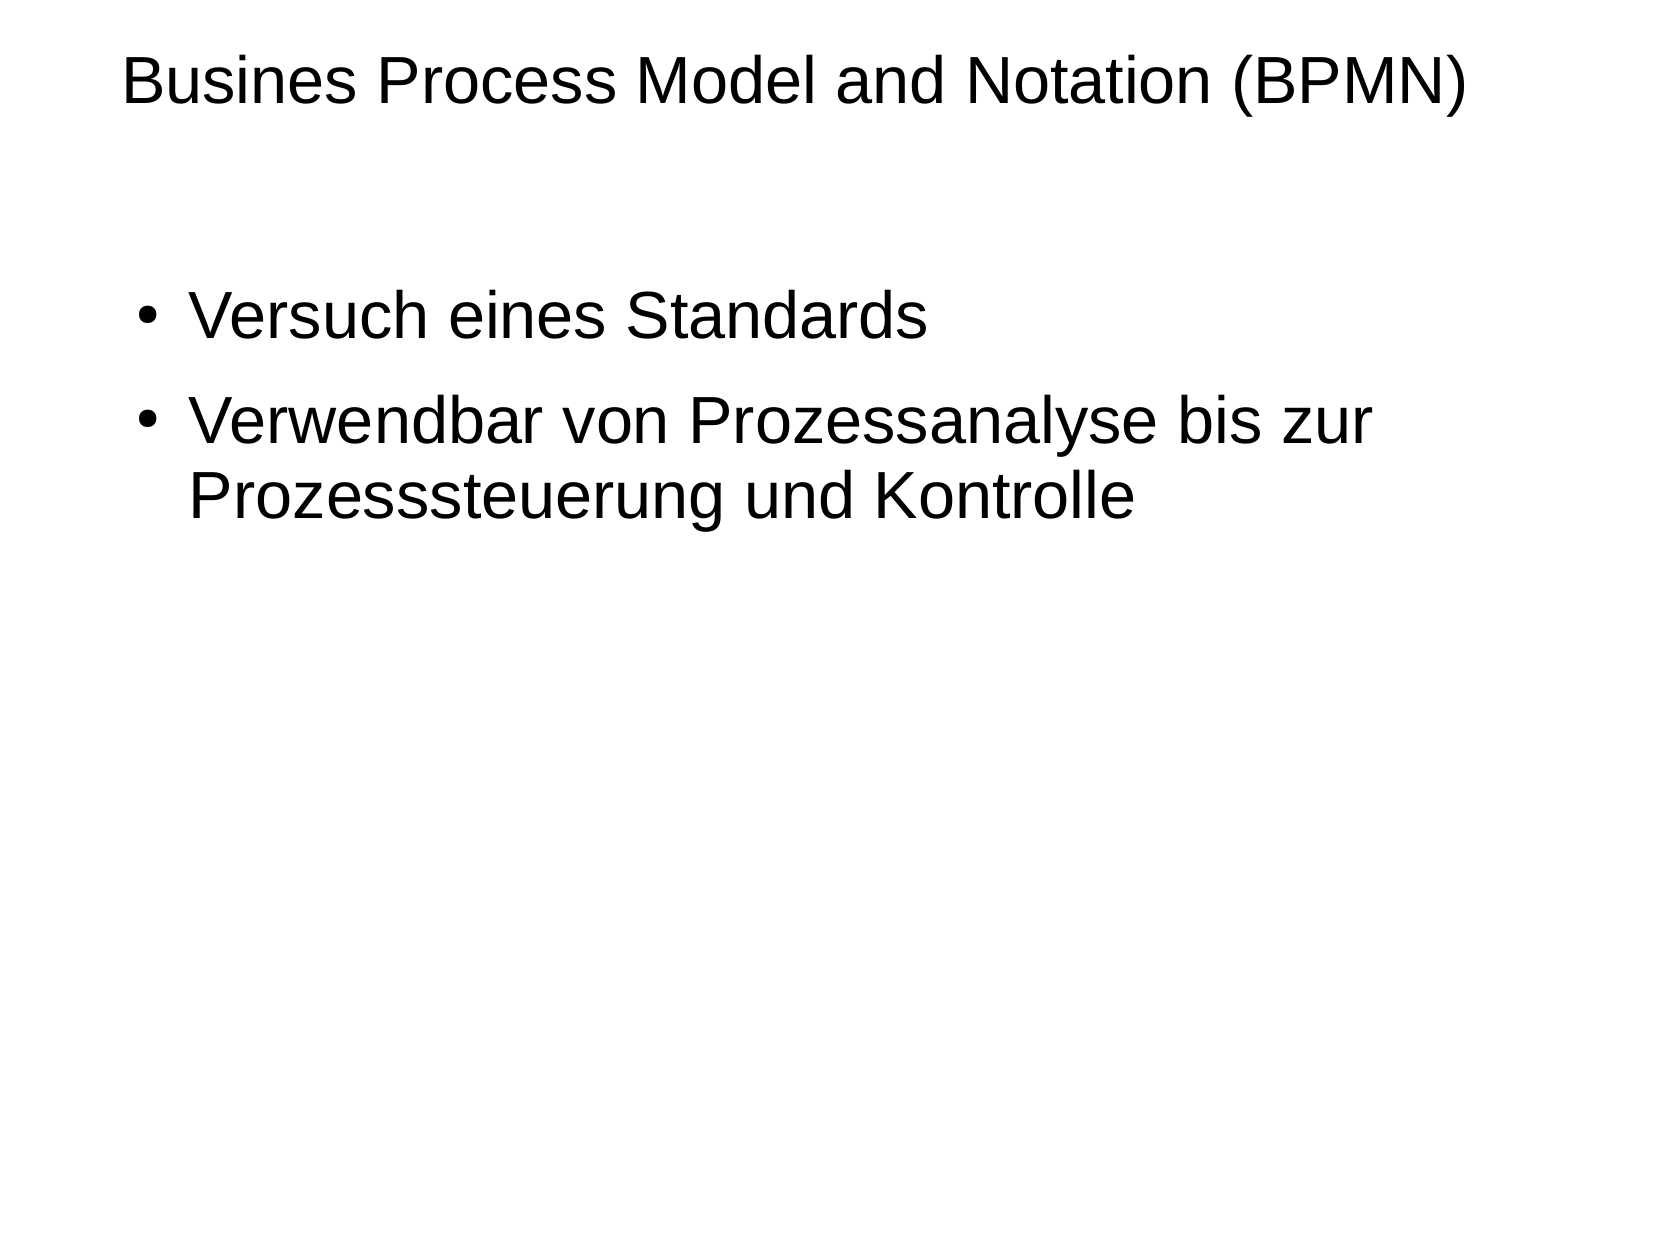

Busines Process Model and Notation (BPMN)
# Versuch eines Standards
Verwendbar von Prozessanalyse bis zur Prozesssteuerung und Kontrolle